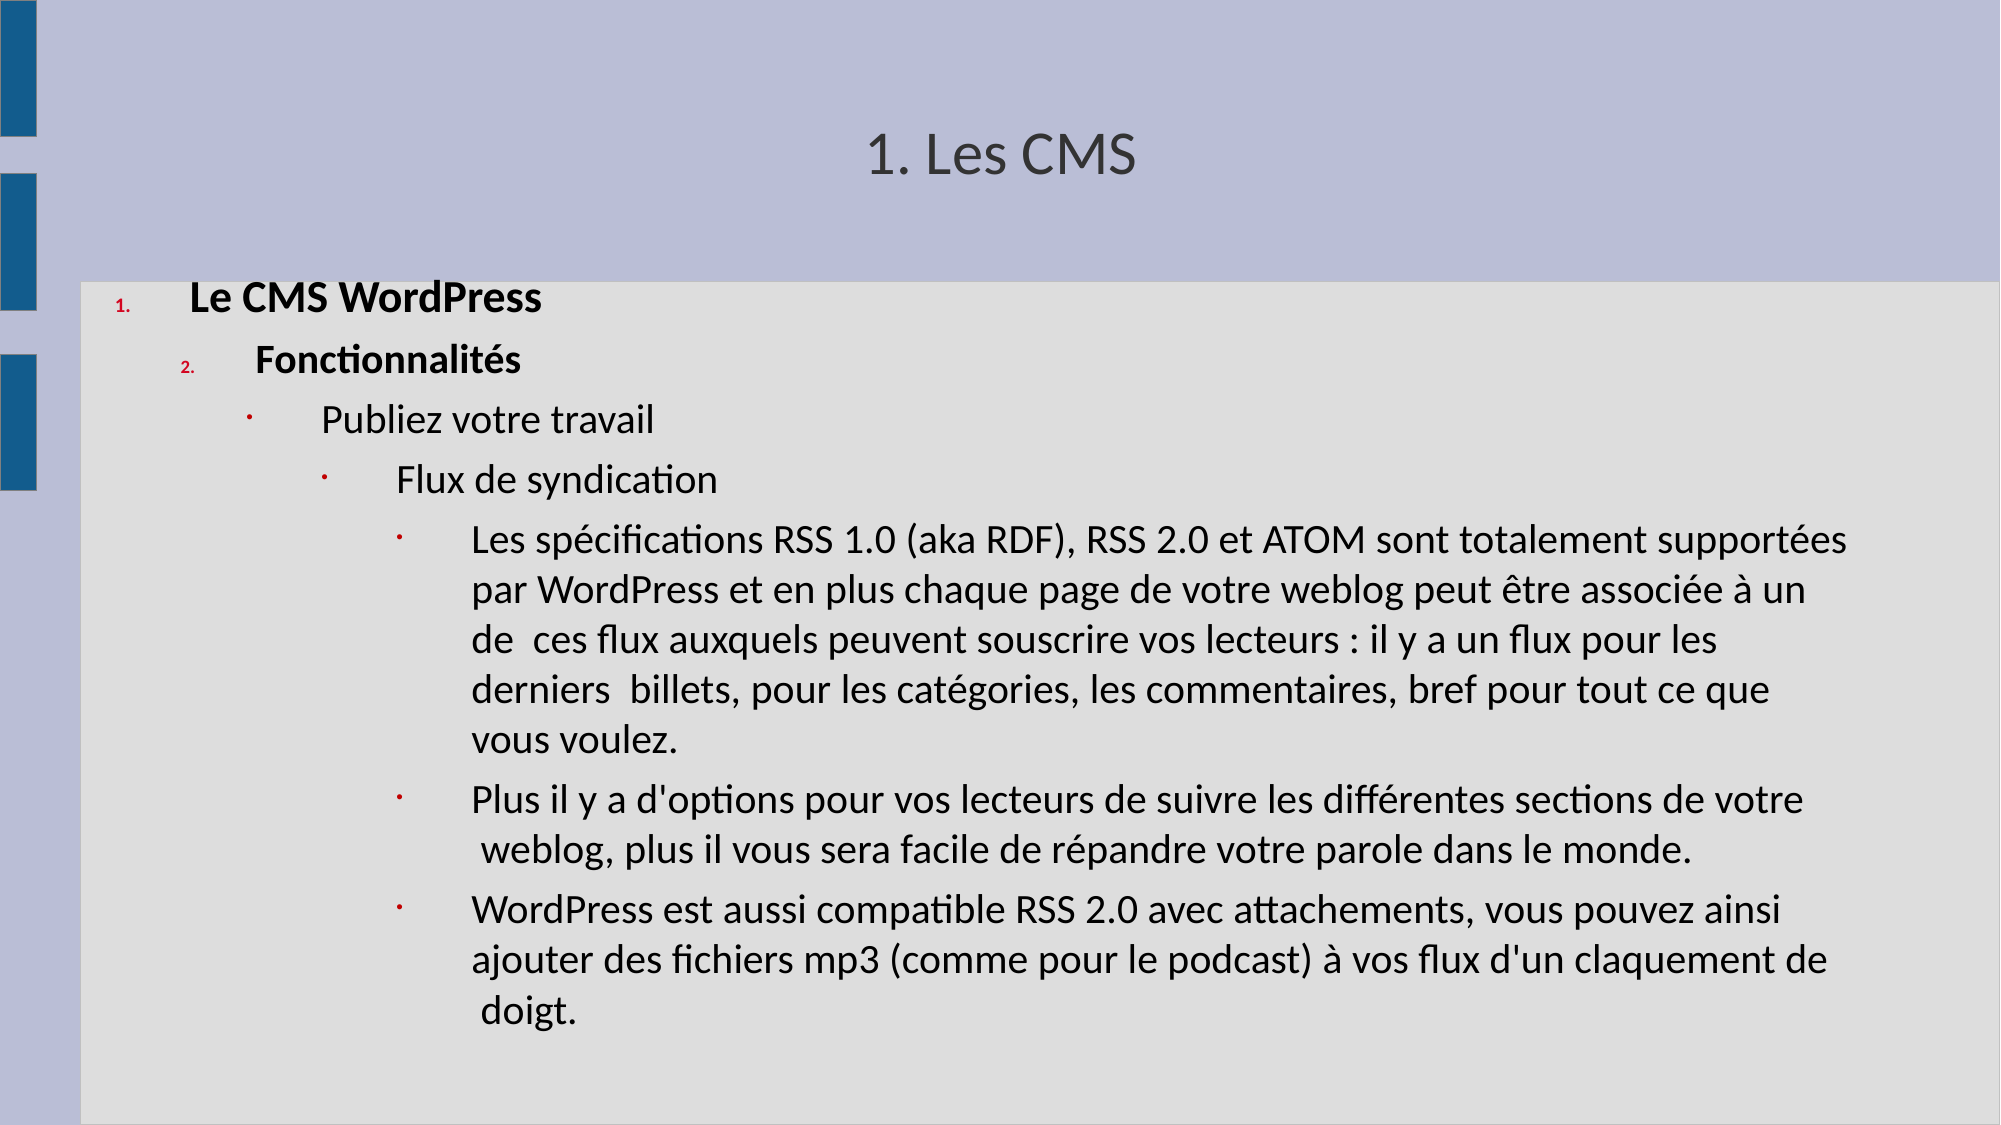

# 1. Les CMS
Le CMS WordPress
Fonctionnalités
Publiez votre travail
Flux de syndication
Les spécifications RSS 1.0 (aka RDF), RSS 2.0 et ATOM sont totalement supportées par WordPress et en plus chaque page de votre weblog peut être associée à un de ces flux auxquels peuvent souscrire vos lecteurs : il y a un flux pour les derniers billets, pour les catégories, les commentaires, bref pour tout ce que vous voulez.
Plus il y a d'options pour vos lecteurs de suivre les différentes sections de votre weblog, plus il vous sera facile de répandre votre parole dans le monde.
WordPress est aussi compatible RSS 2.0 avec attachements, vous pouvez ainsi ajouter des fichiers mp3 (comme pour le podcast) à vos flux d'un claquement de doigt.